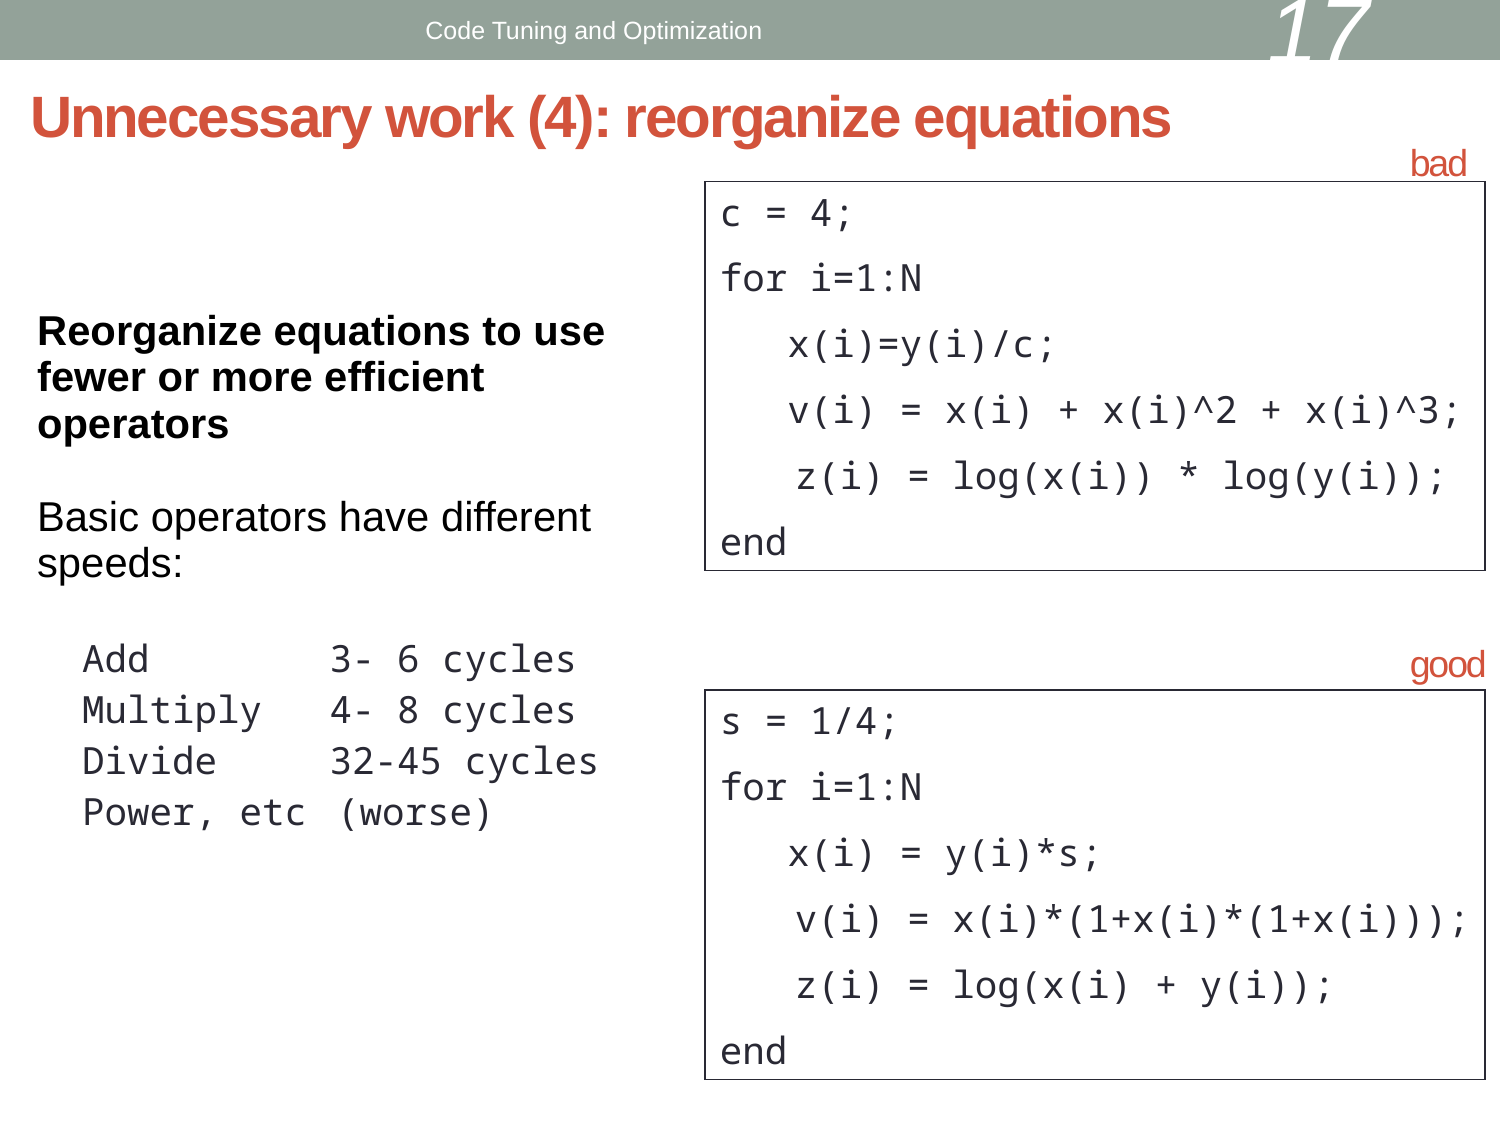

Code Tuning and Optimization
# Unnecessary work (4): reorganize equations
bad
c = 4;
for i=1:N
 x(i)=y(i)/c;
 v(i) = x(i) + x(i)^2 + x(i)^3;
	z(i) = log(x(i)) * log(y(i));
end
Reorganize equations to use fewer or more efficient operators
Basic operators have different speeds:
 Add 3- 6 cycles
 Multiply 4- 8 cycles
 Divide 32-45 cycles
 Power, etc	(worse)
good
s = 1/4;
for i=1:N
 x(i) = y(i)*s;
	v(i) = x(i)*(1+x(i)*(1+x(i)));
	z(i) = log(x(i) + y(i));
end